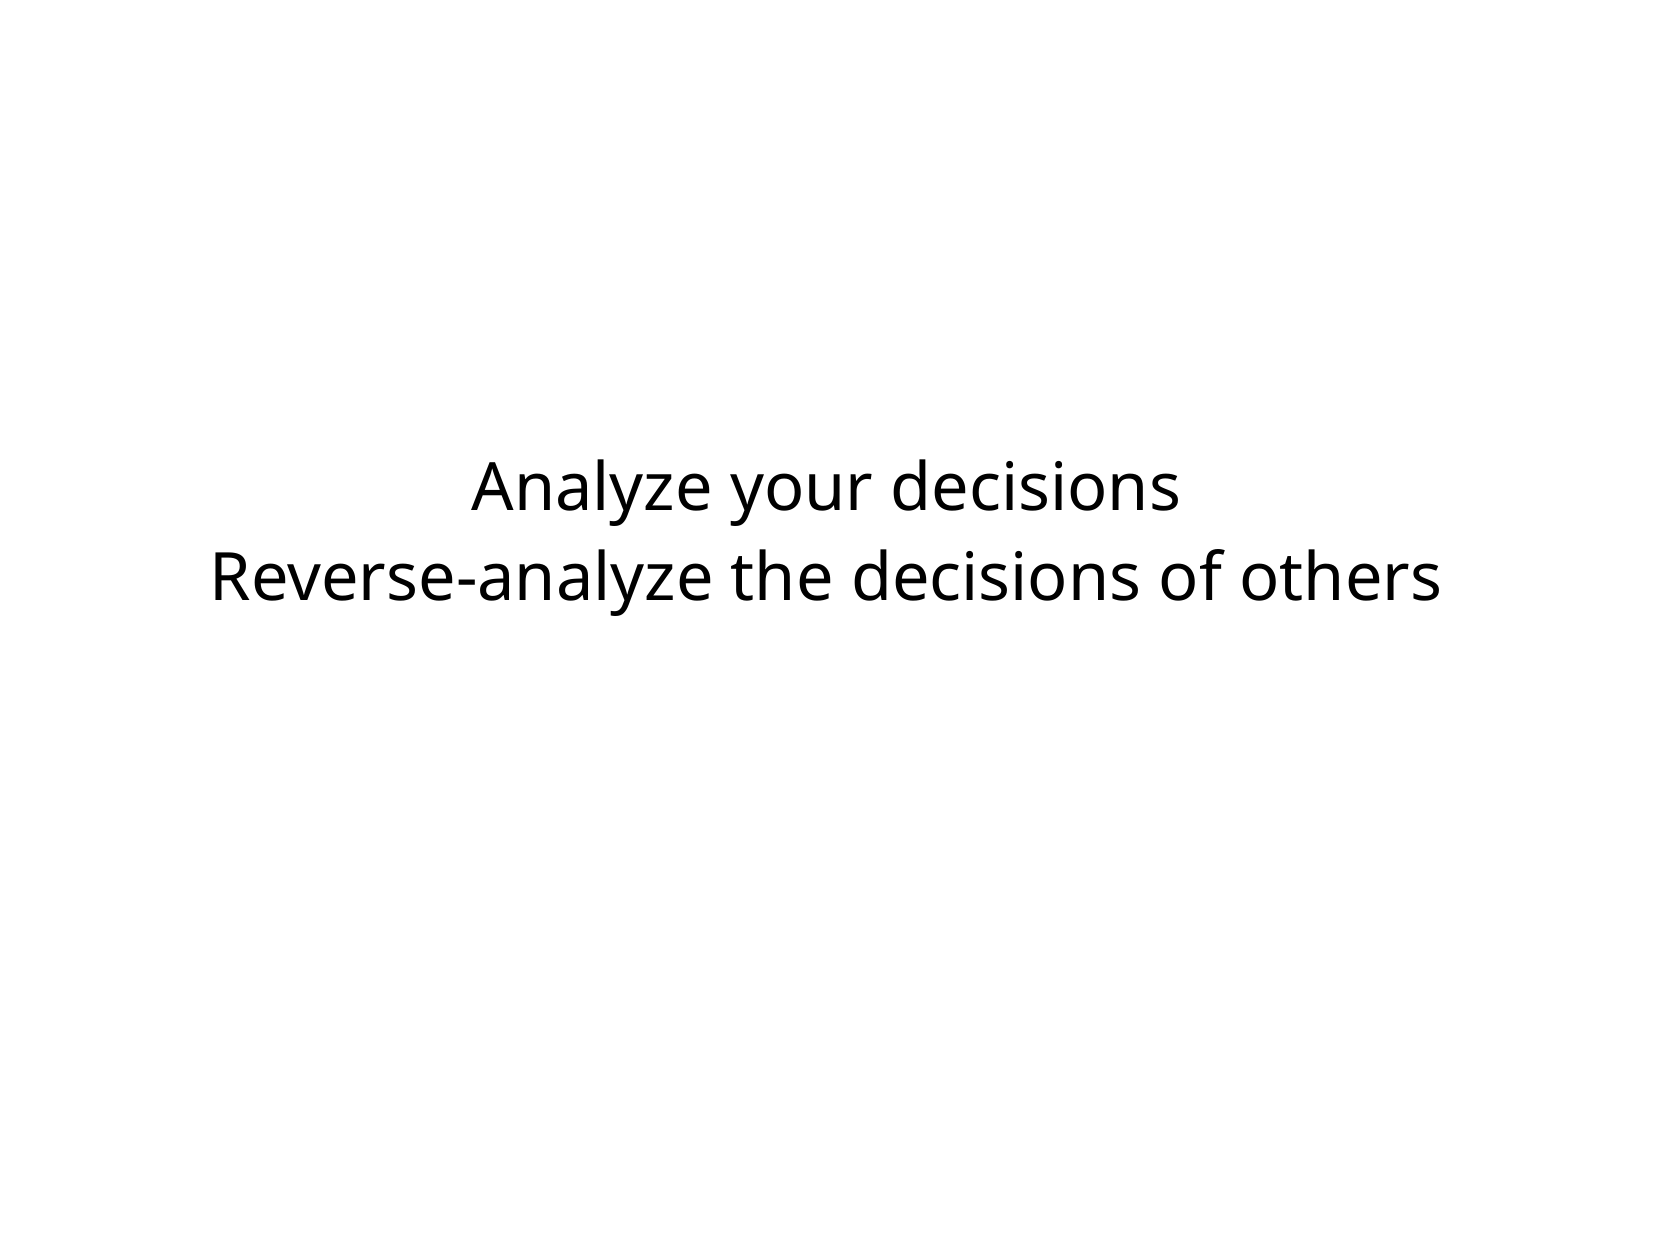

# Analyze your decisions
Reverse-analyze the decisions of others